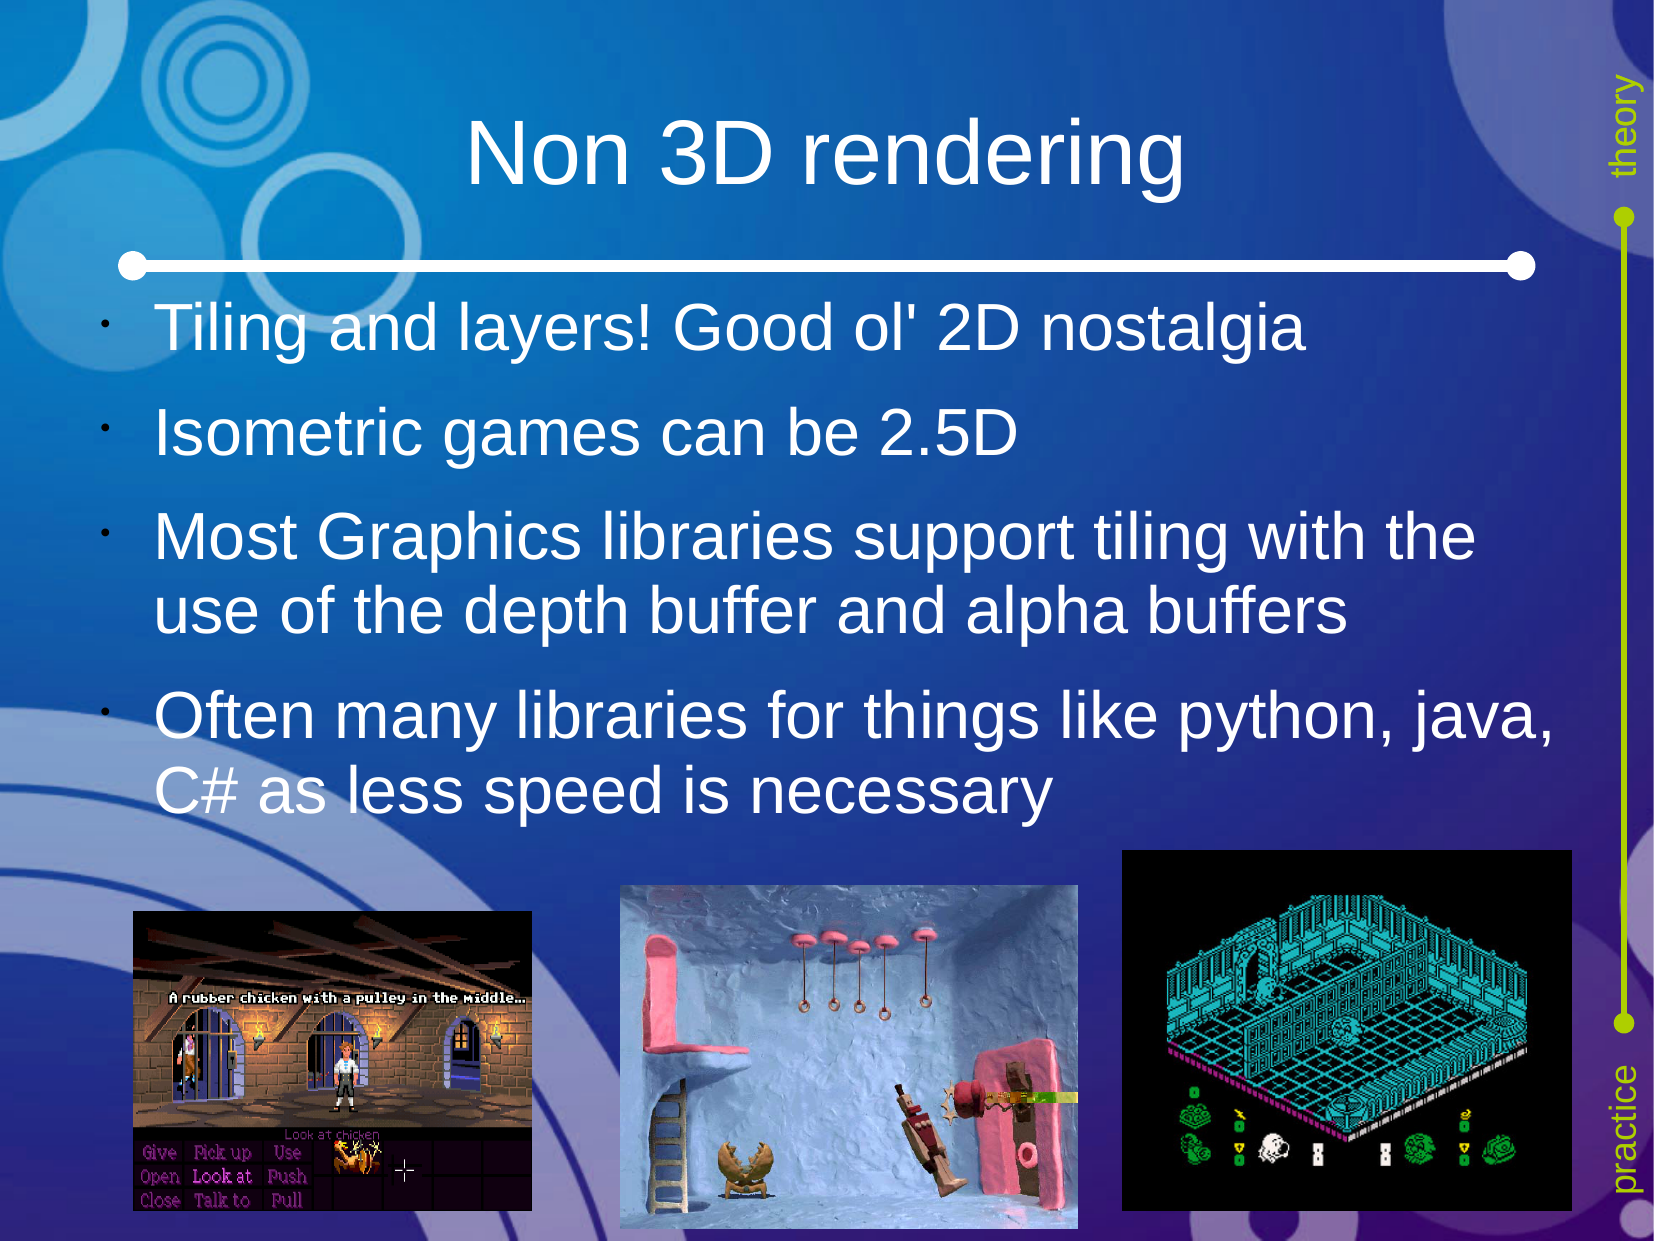

# Non 3D rendering
Tiling and layers! Good ol' 2D nostalgia
Isometric games can be 2.5D
Most Graphics libraries support tiling with the use of the depth buffer and alpha buffers
Often many libraries for things like python, java, C# as less speed is necessary